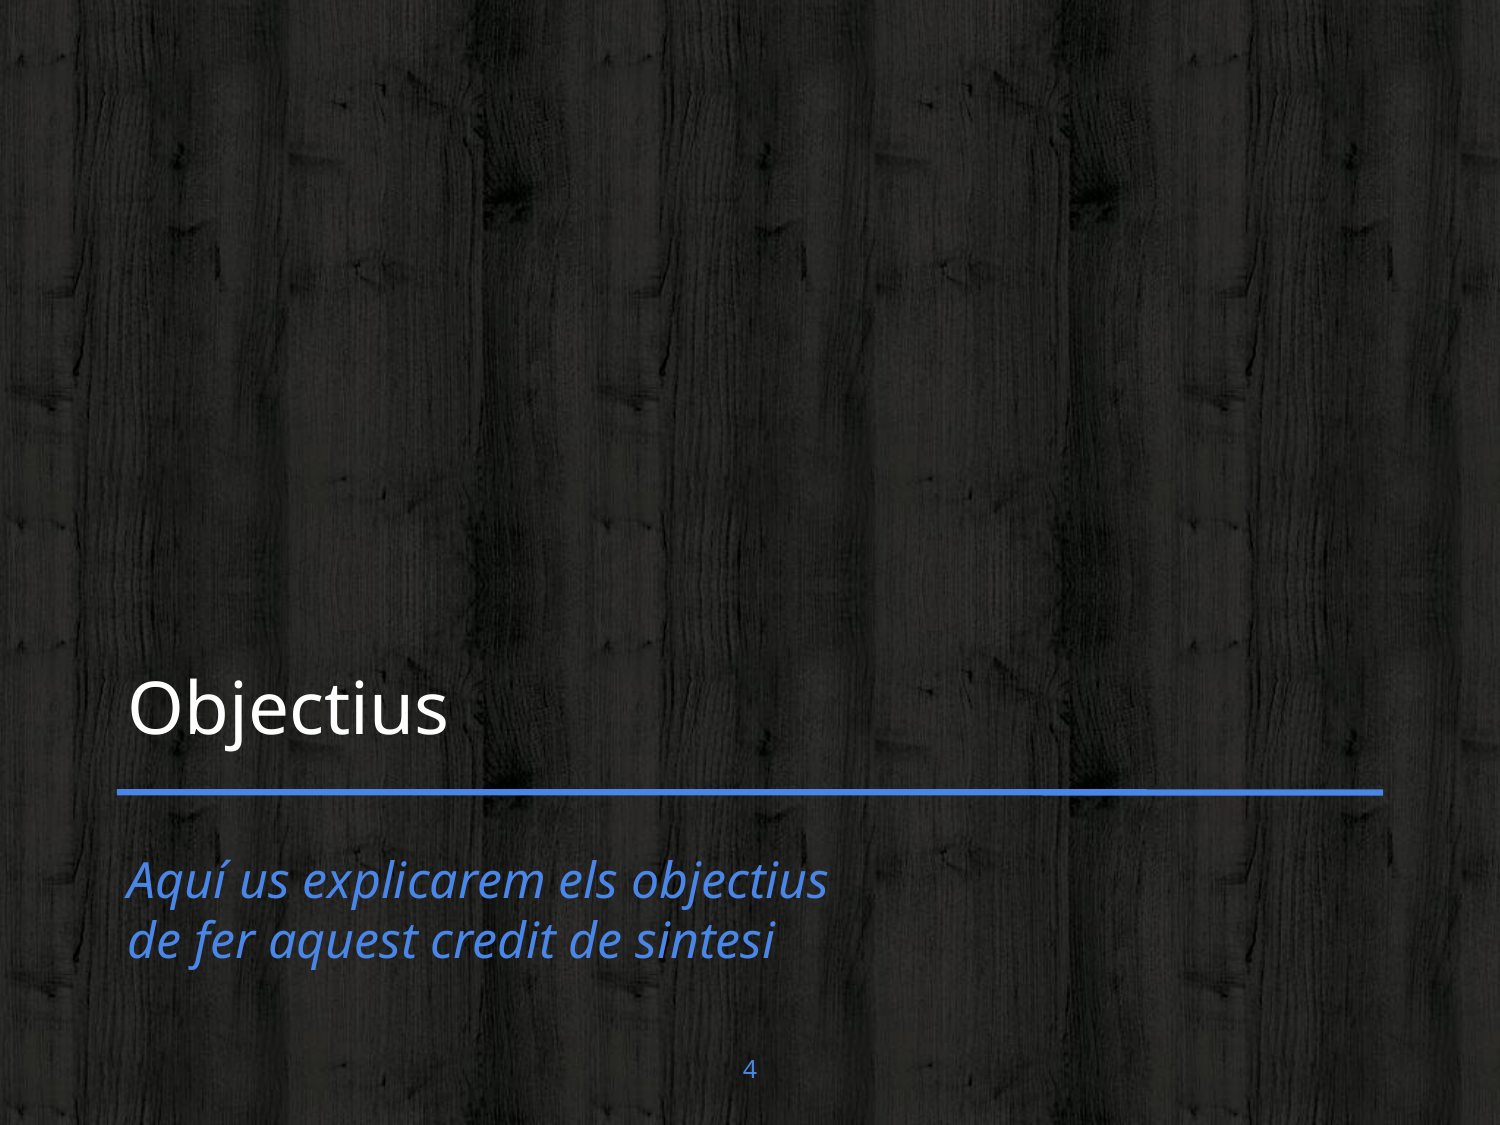

Objectius
# Aquí us explicarem els objectius de fer aquest credit de sintesi
4